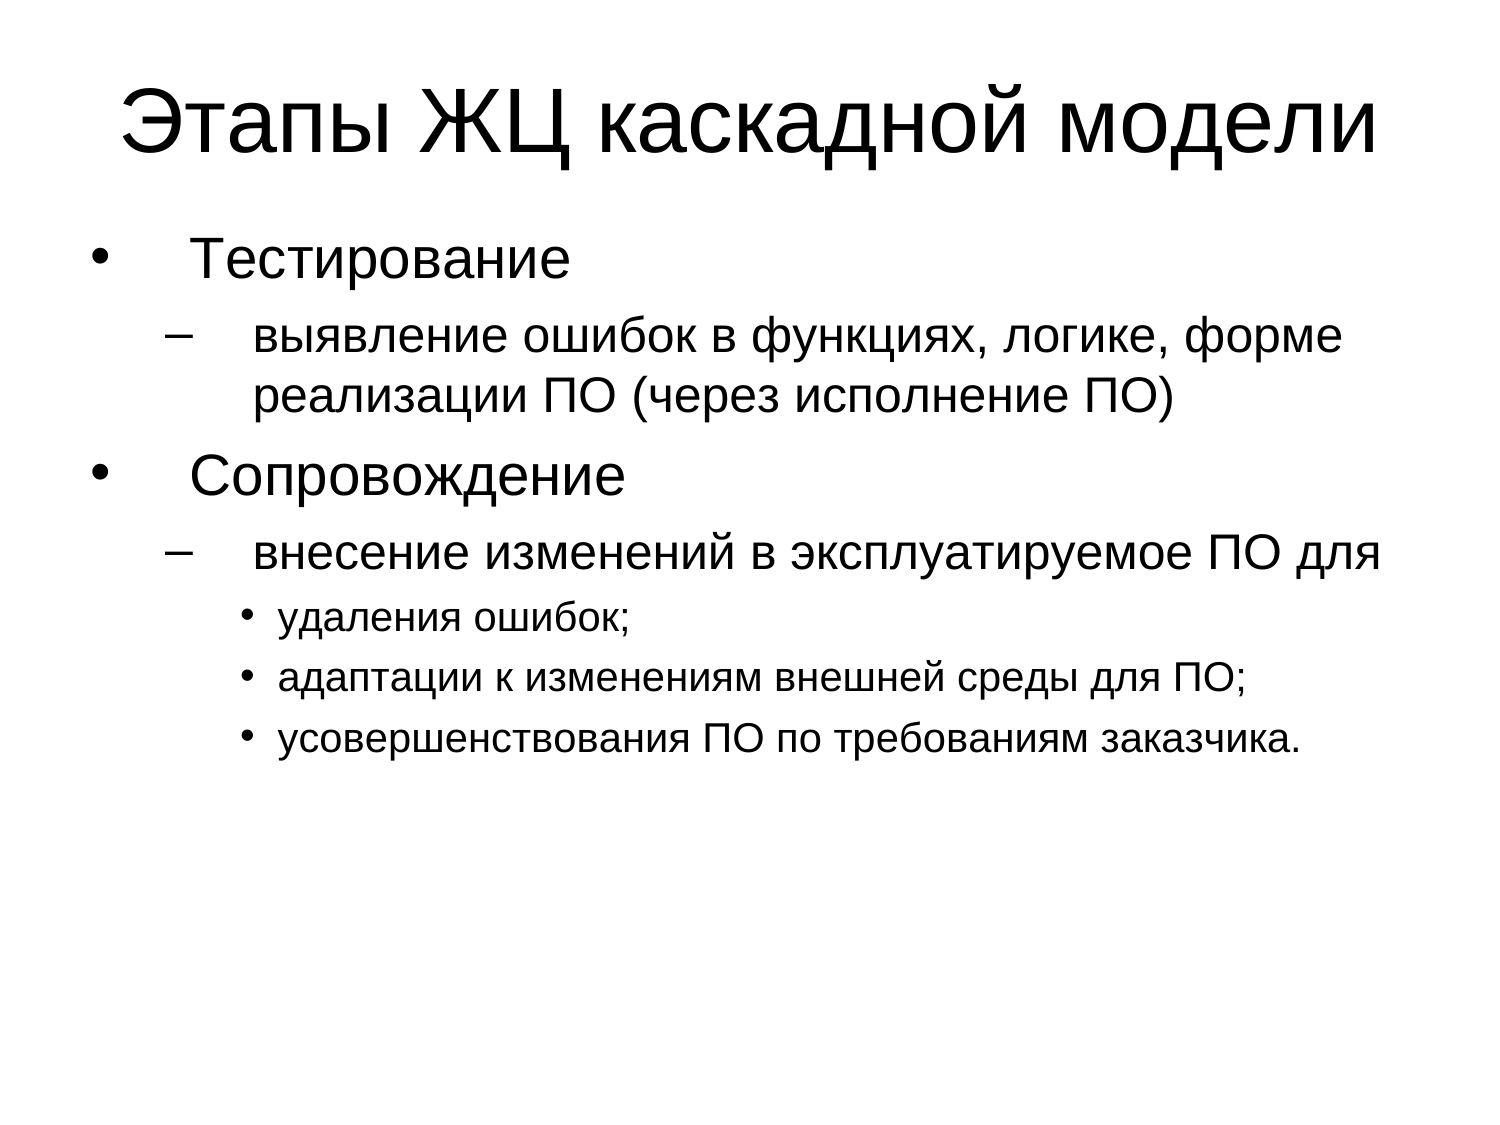

# Этапы ЖЦ каскадной модели
Тестирование
выявление ошибок в функциях, логике, форме реализации ПО (через исполнение ПО)
Сопровождение
внесение изменений в эксплуатируемое ПО для
удаления ошибок;
адаптации к изменениям внешней среды для ПО;
усовершенствования ПО по требованиям заказчика.